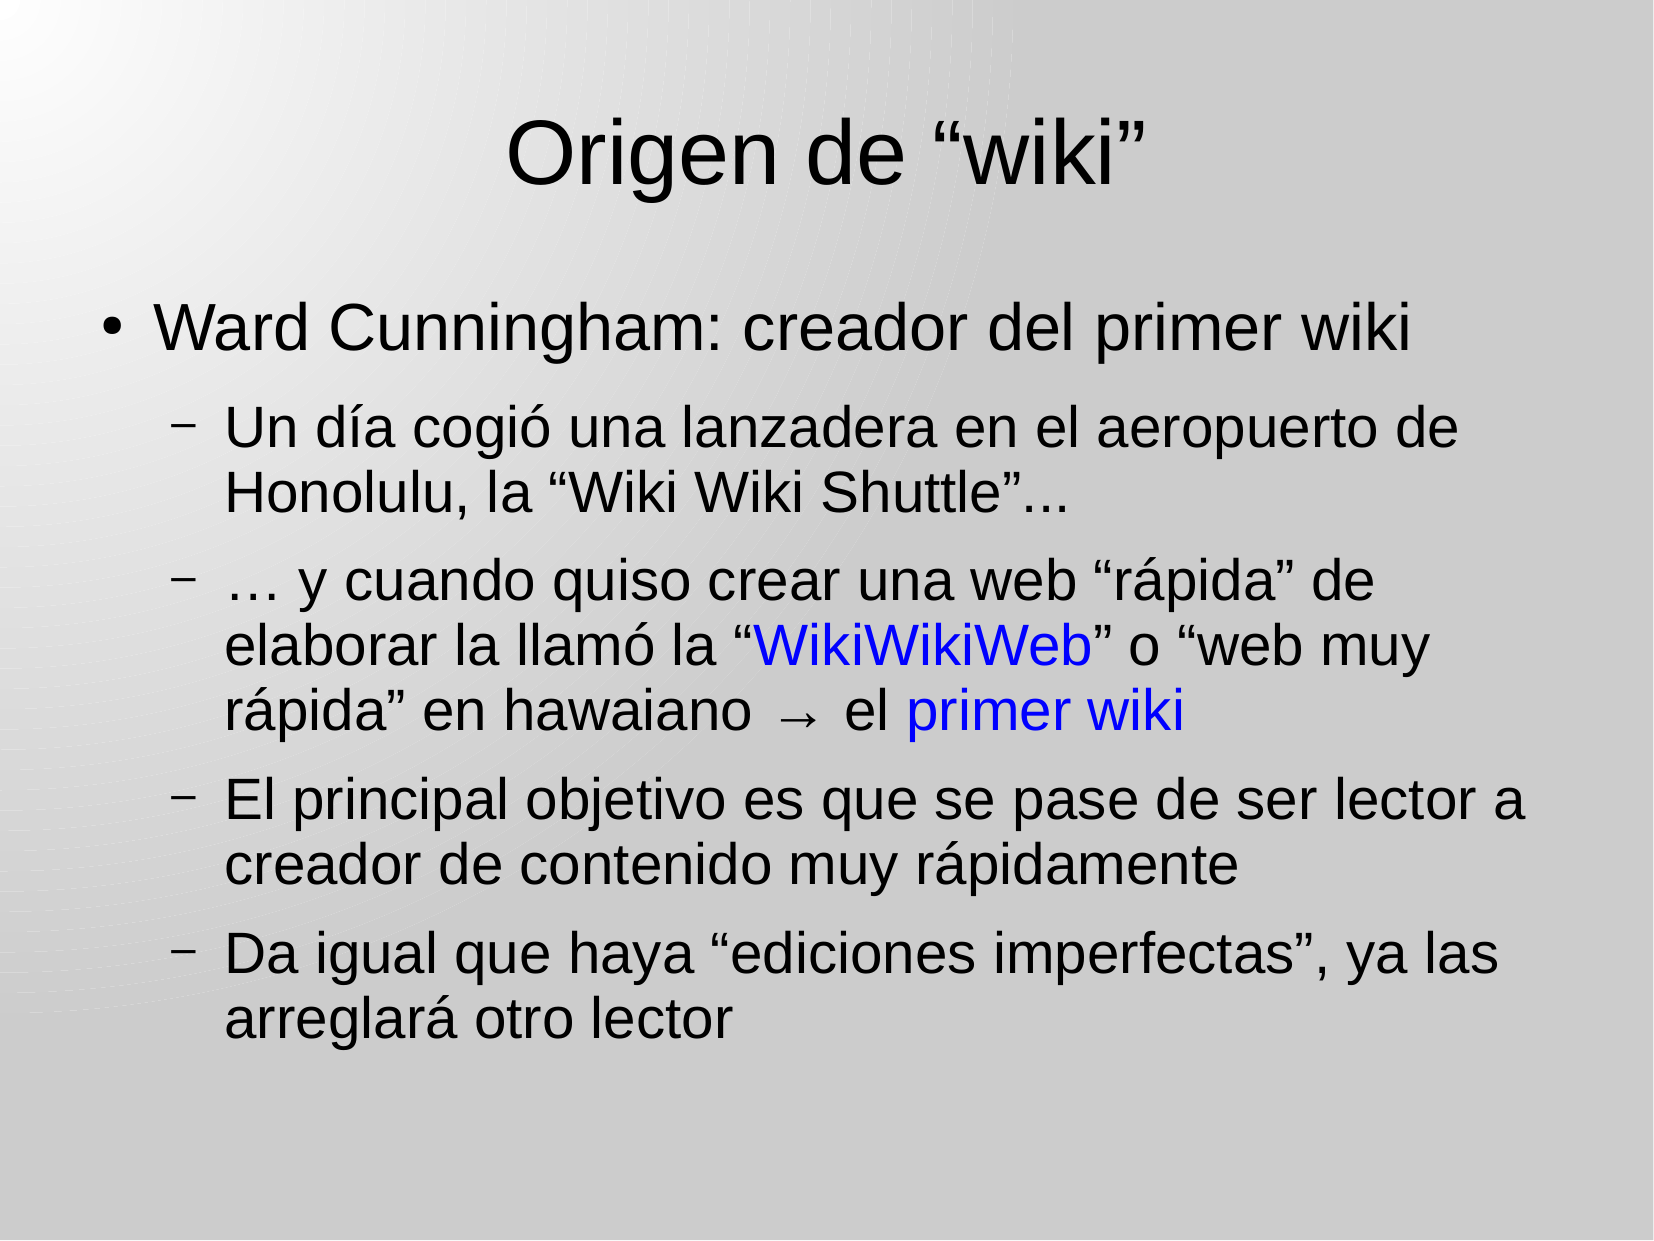

# Origen de “wiki”
Ward Cunningham: creador del primer wiki
Un día cogió una lanzadera en el aeropuerto de Honolulu, la “Wiki Wiki Shuttle”...
… y cuando quiso crear una web “rápida” de elaborar la llamó la “WikiWikiWeb” o “web muy rápida” en hawaiano → el primer wiki
El principal objetivo es que se pase de ser lector a creador de contenido muy rápidamente
Da igual que haya “ediciones imperfectas”, ya las arreglará otro lector